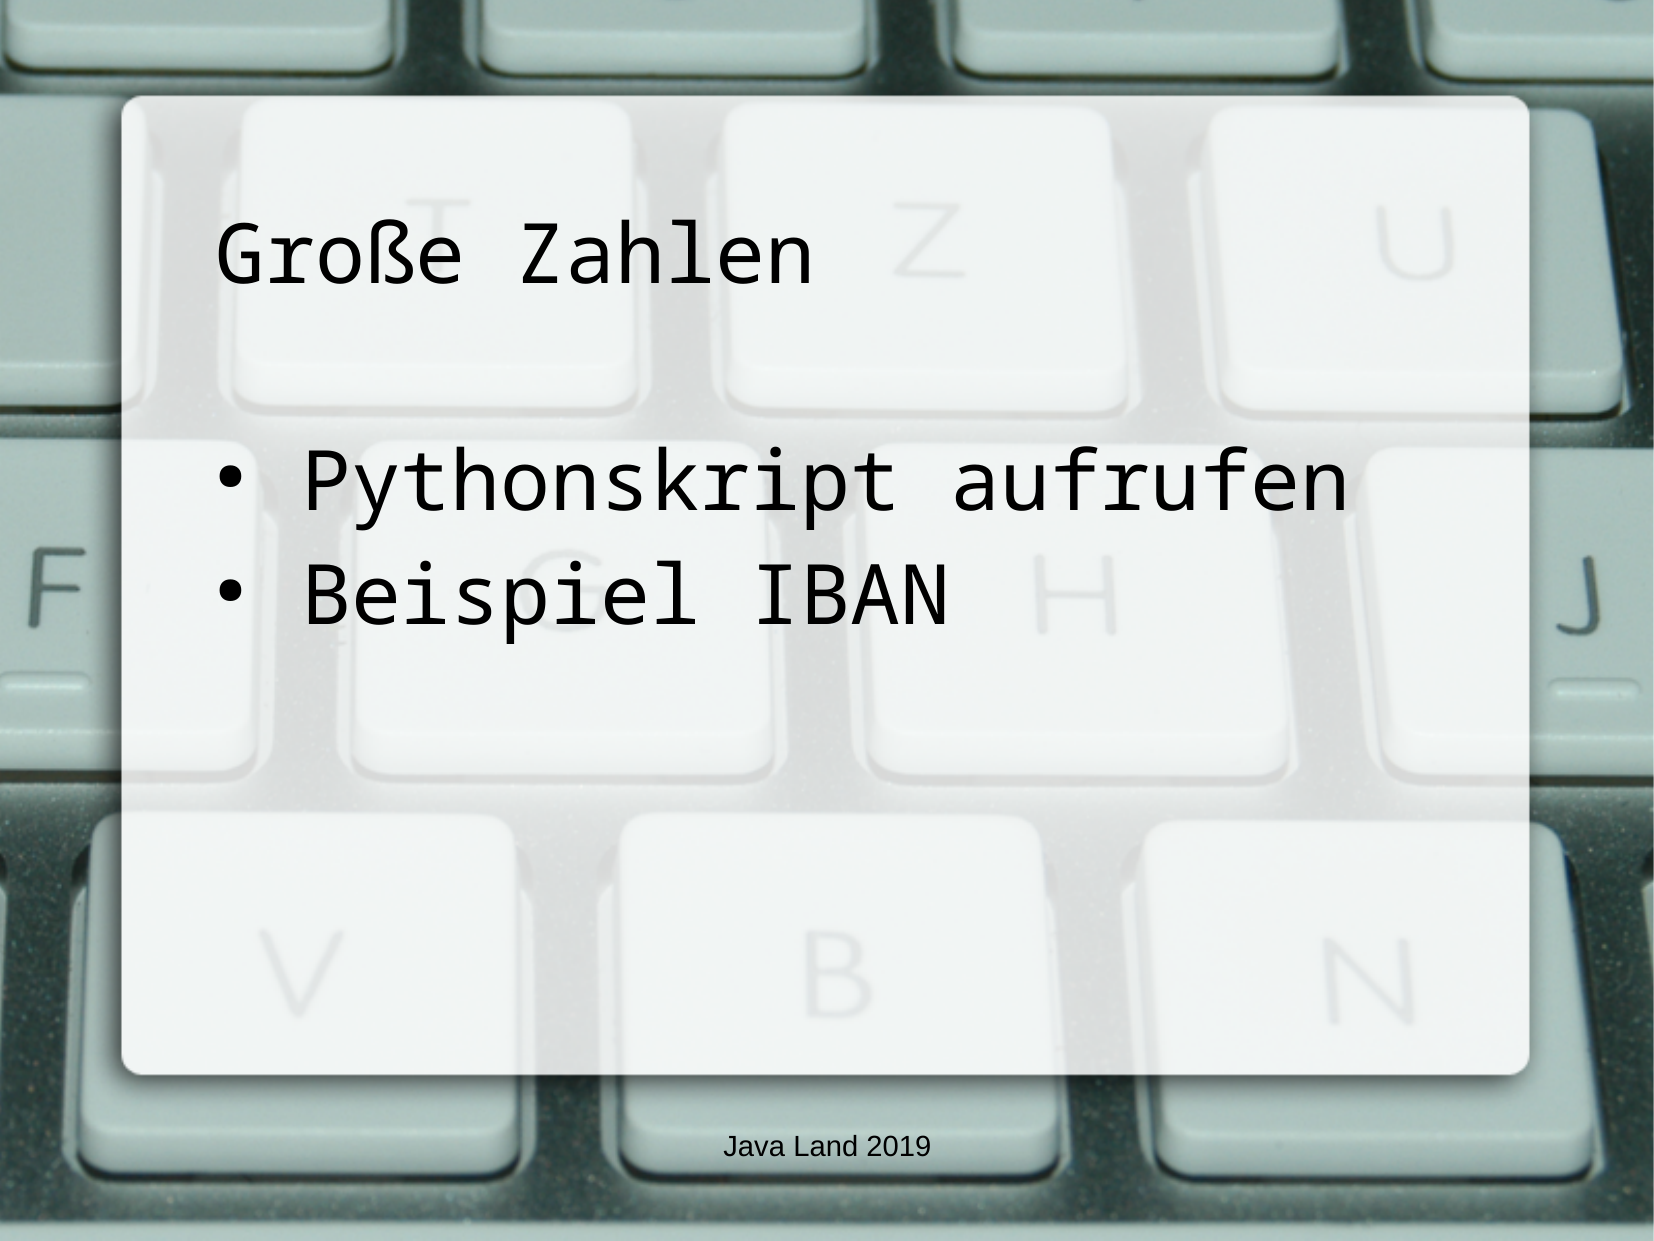

#
Große Zahlen
 Pythonskript aufrufen
 Beispiel IBAN